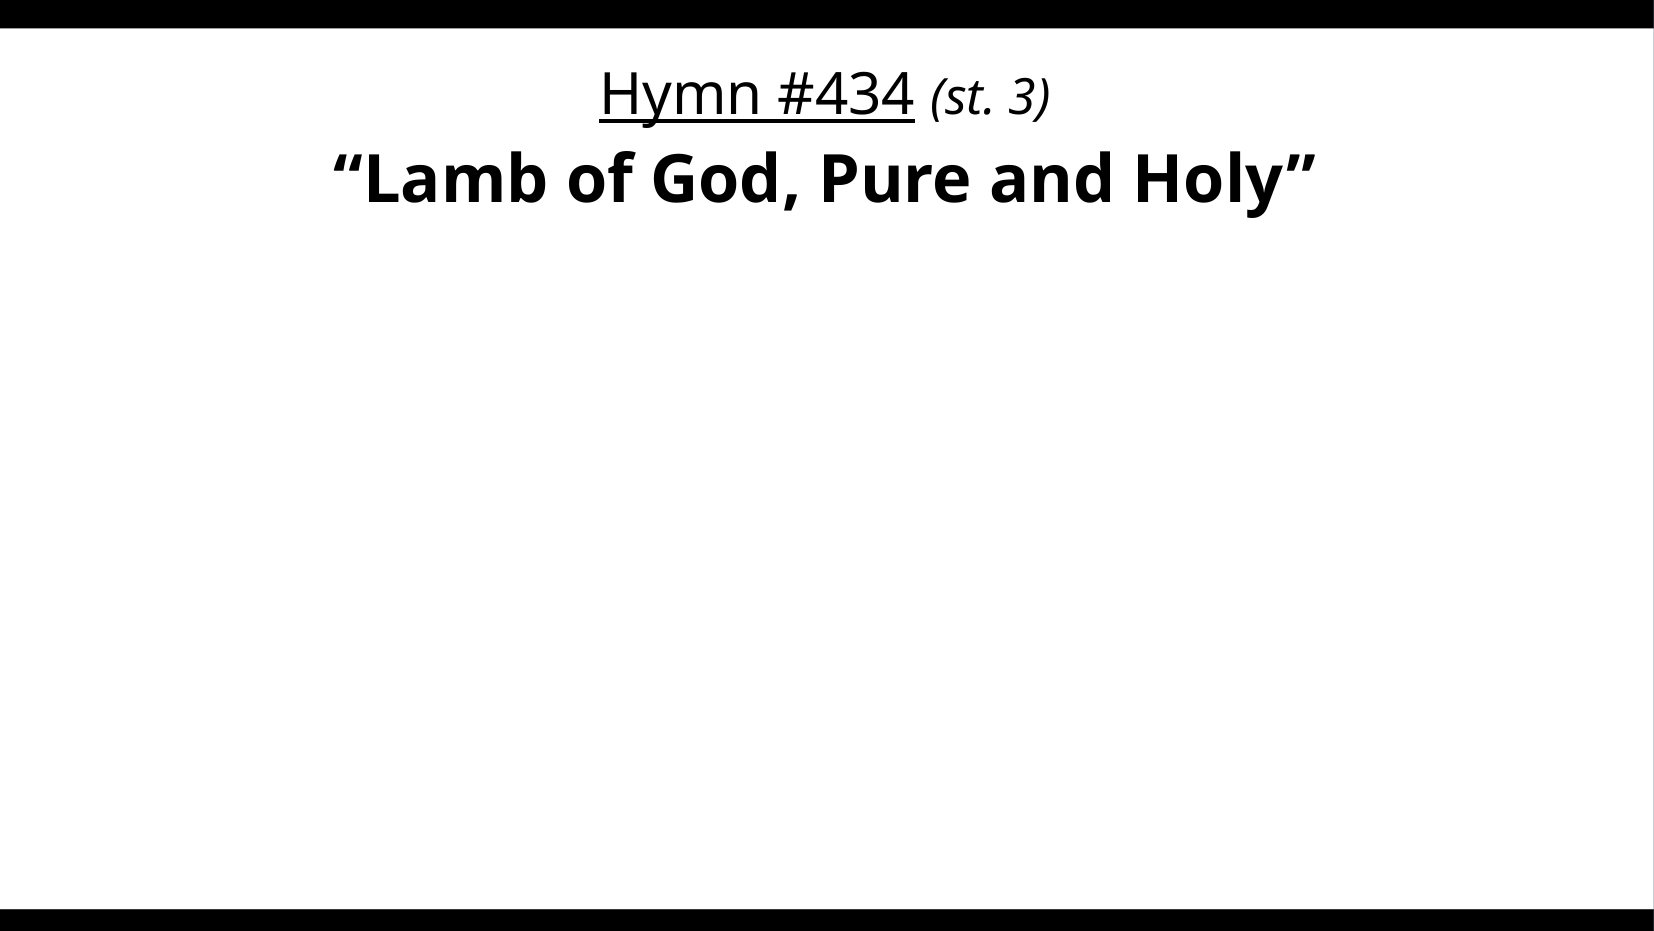

Hymn #434 (st. 3)
“Lamb of God, Pure and Holy”